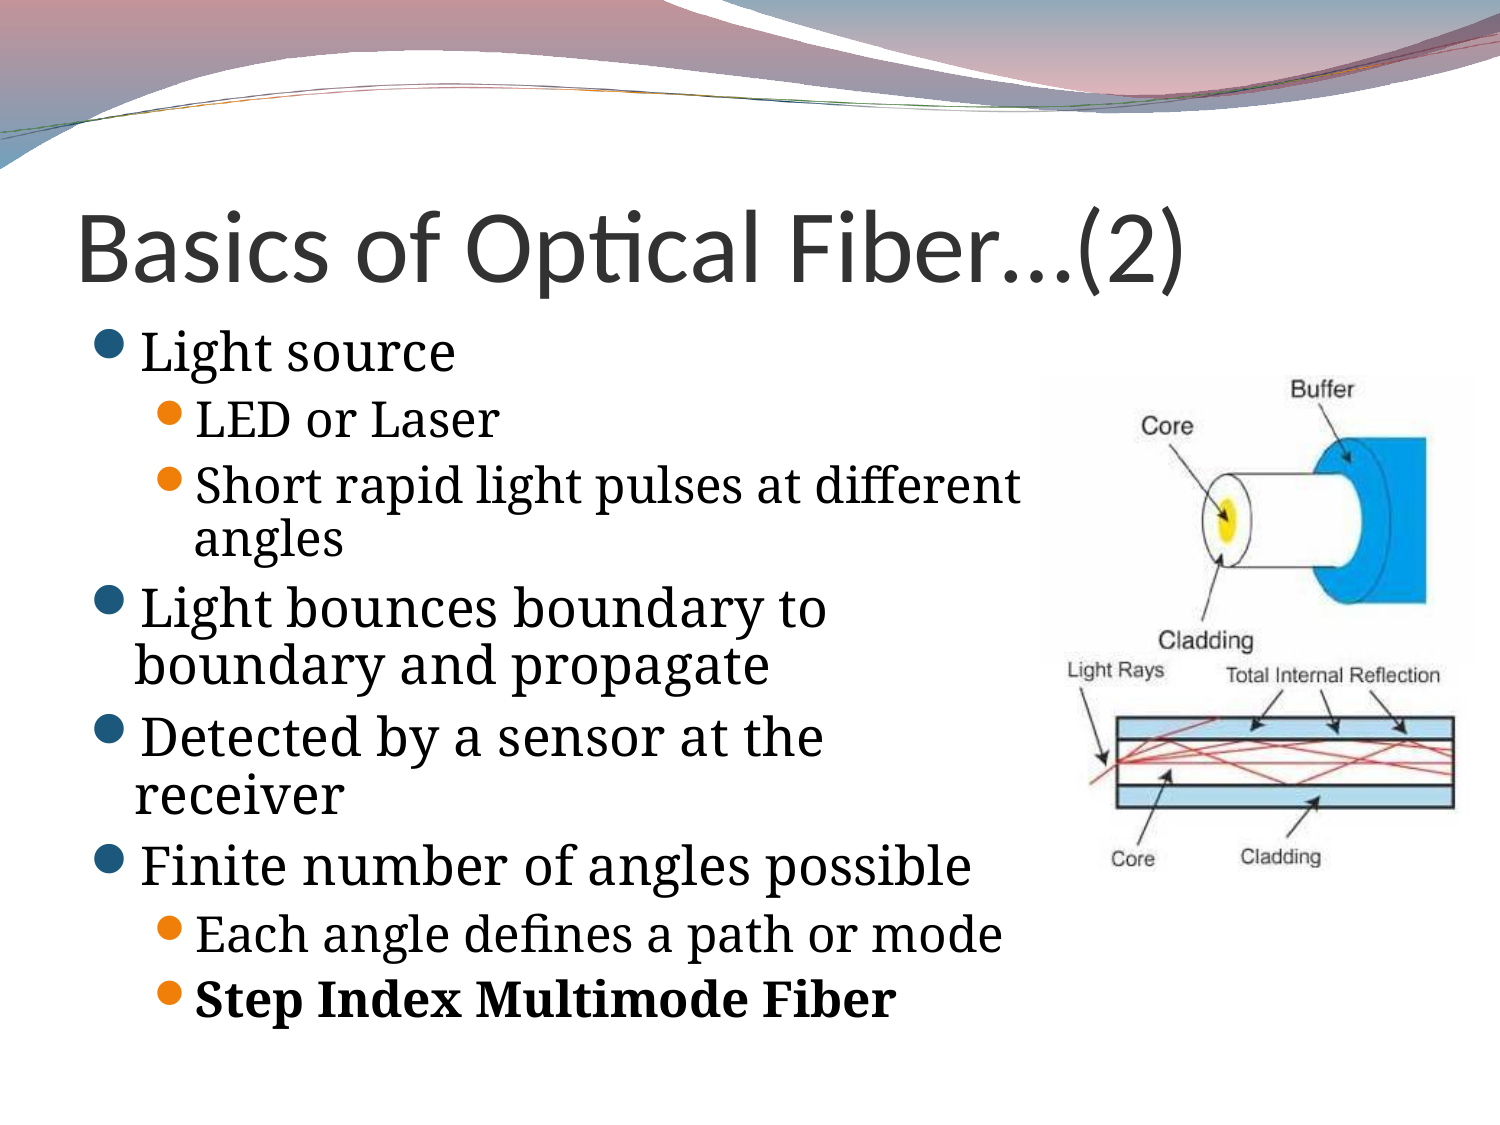

# Basics of Optical Fiber…(2)
Light source
LED or Laser
Short rapid light pulses at different angles
Light bounces boundary to boundary and propagate
Detected by a sensor at the receiver
Finite number of angles possible
Each angle defines a path or mode
Step Index Multimode Fiber